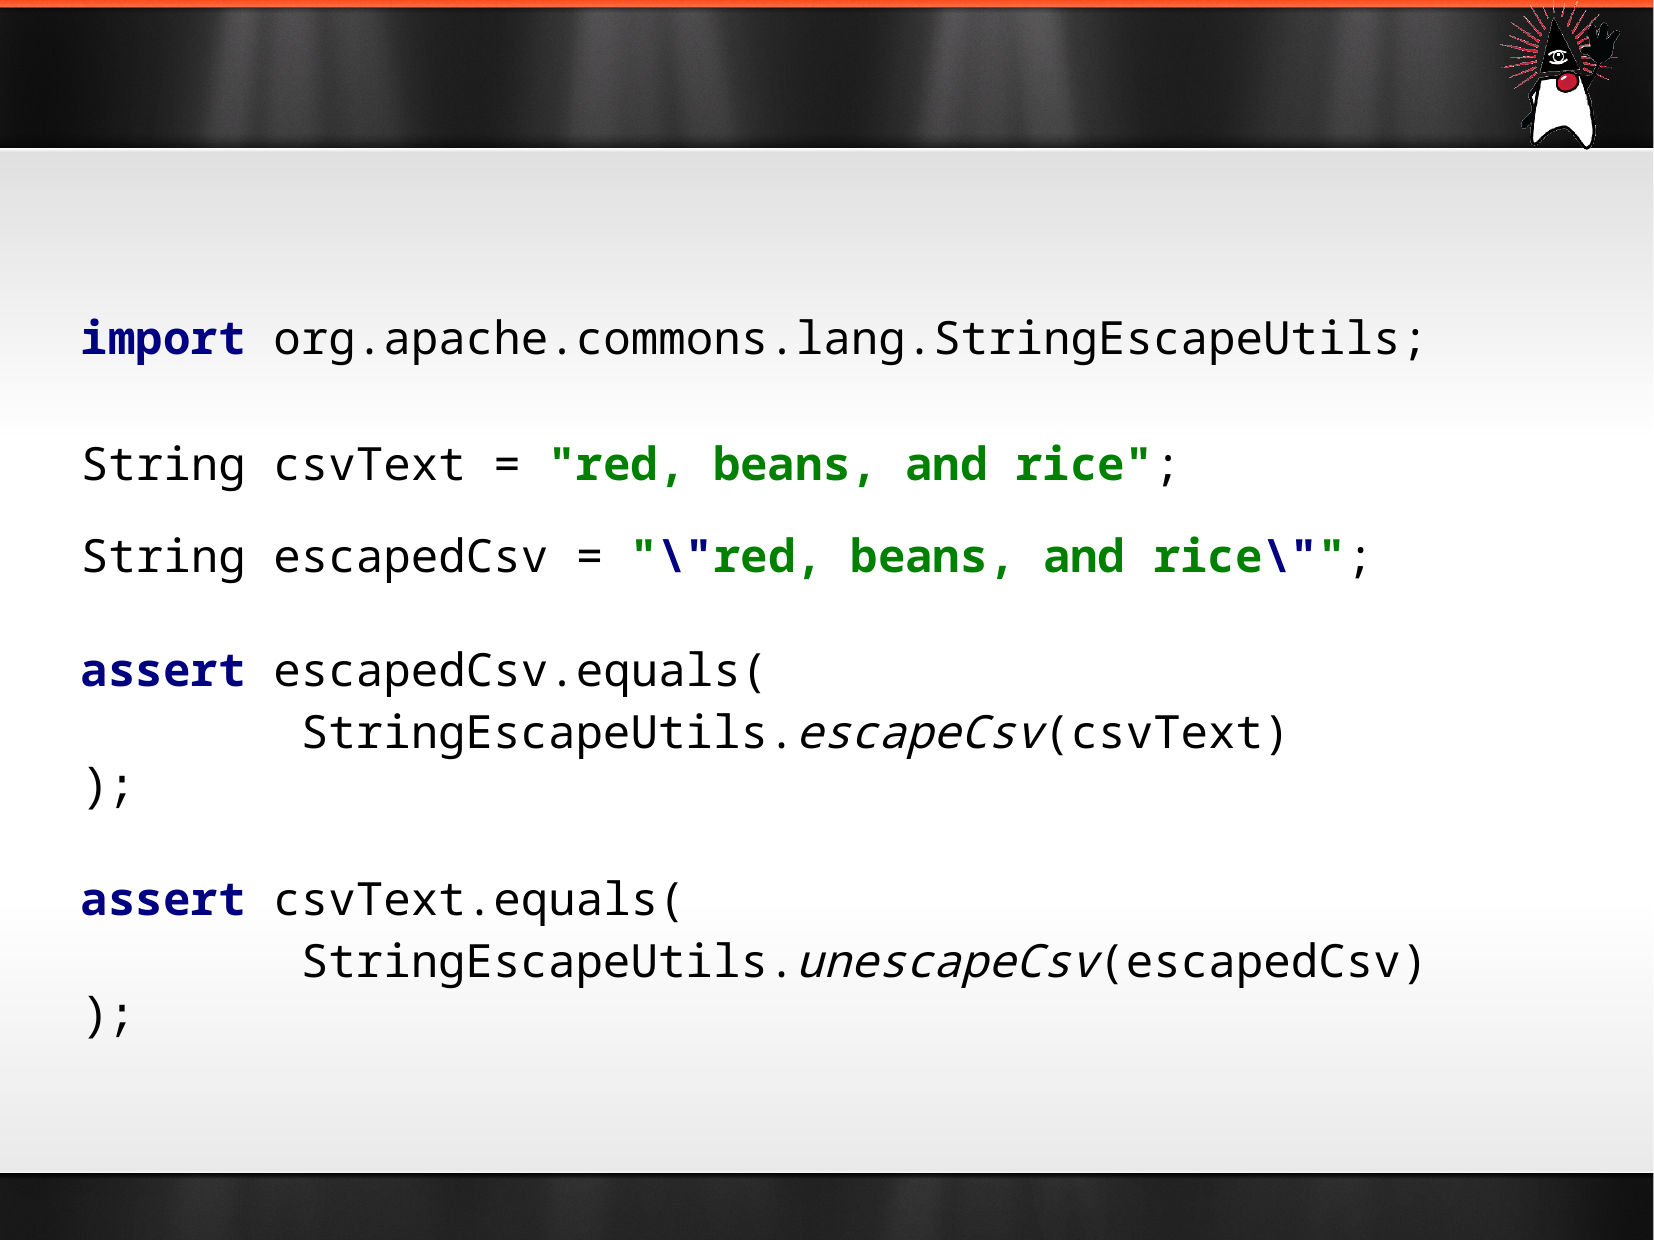

#
import org.apache.commons.lang.StringEscapeUtils;
String csvText = "red, beans, and rice";
String escapedCsv = "\"red, beans, and rice\"";
assert escapedCsv.equals(
 StringEscapeUtils.escapeCsv(csvText)
);
assert csvText.equals(
 StringEscapeUtils.unescapeCsv(escapedCsv)
);